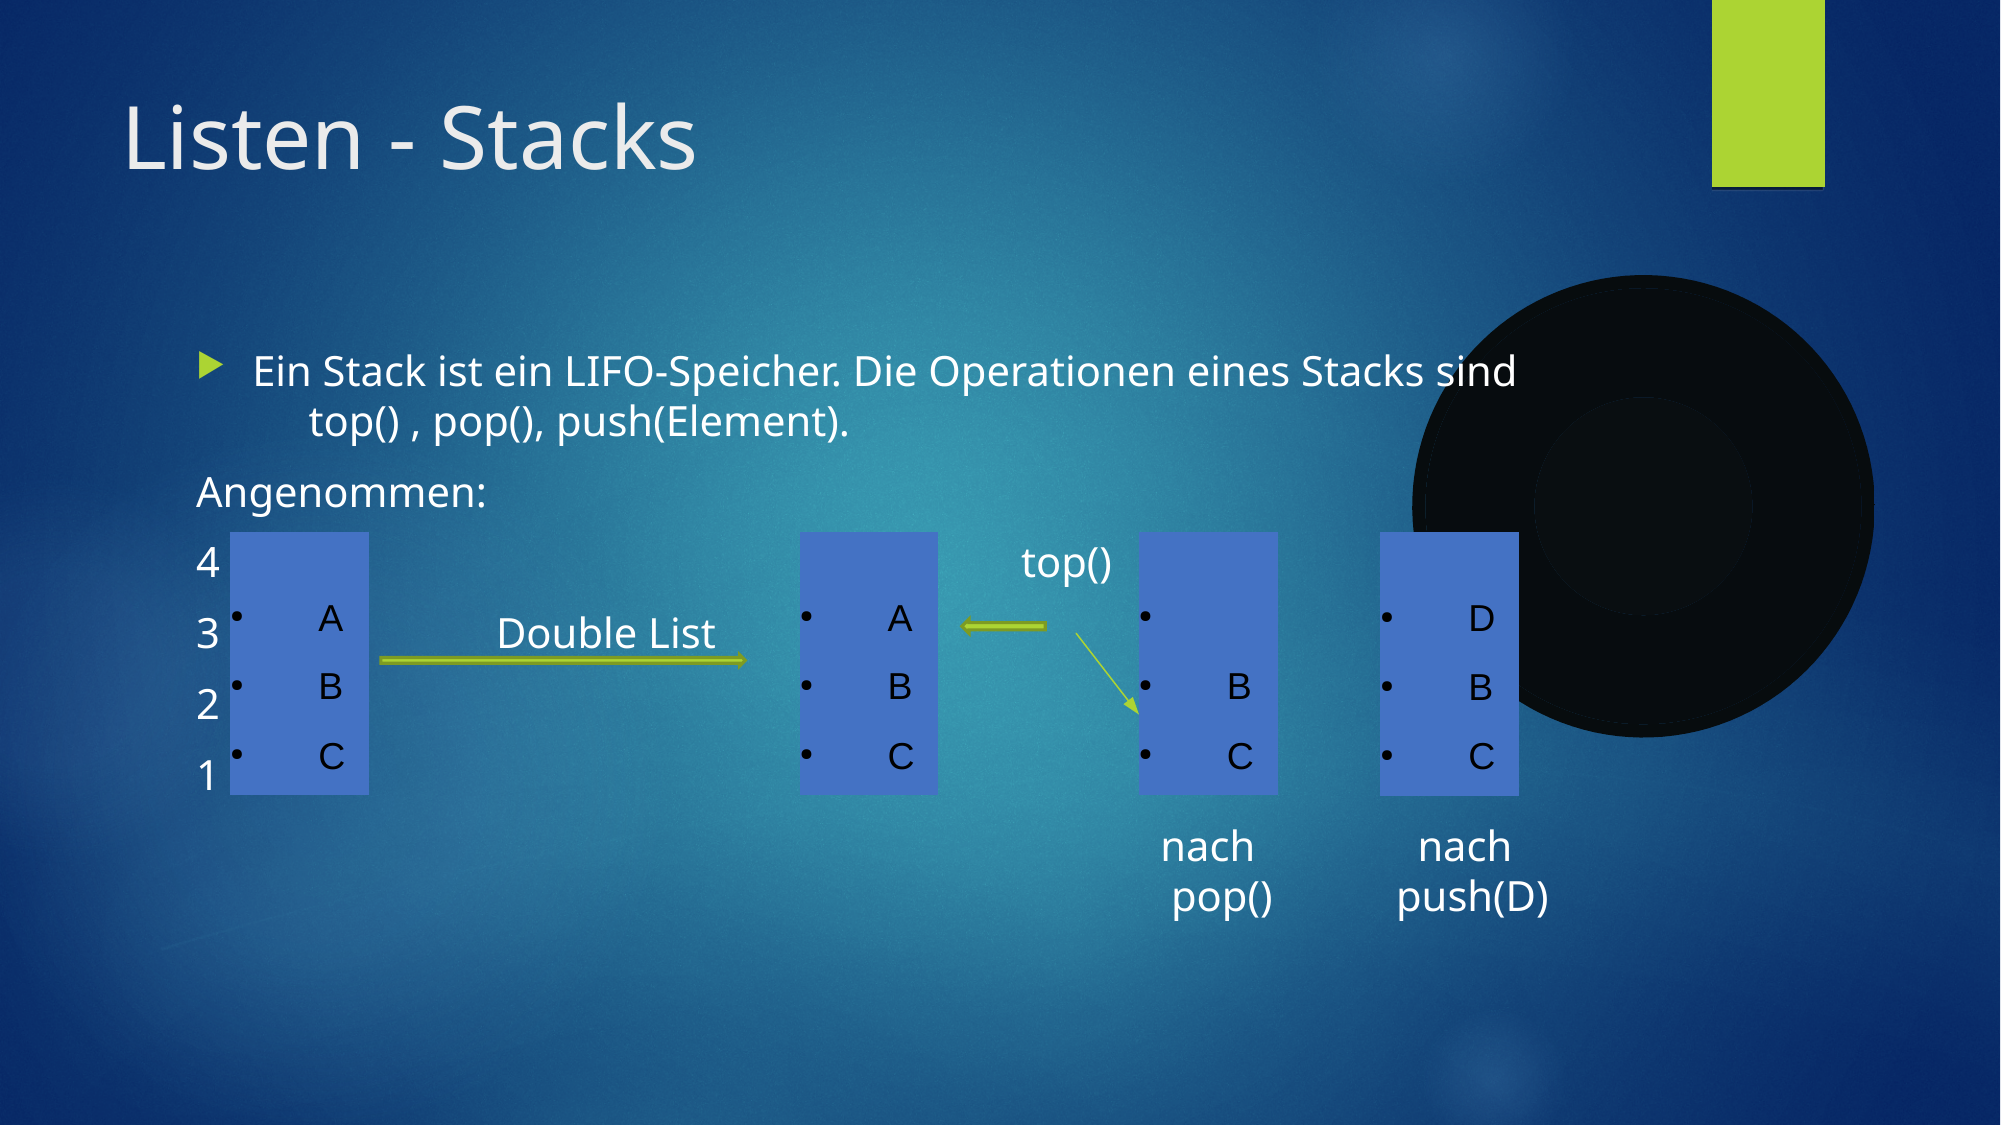

# Listen - Stacks
Ein Stack ist ein LIFO-Speicher. Die Operationen eines Stacks sind top() , pop(), push(Element).
Angenommen:
4 							top()
3				Double List
2
1
									 	 nach 		 nach 															pop() 		push(D)
| |
| --- |
| |
| |
| --- |
| |
| |
| --- |
| |
| |
| --- |
| |
| A |
| --- |
| D |
| A |
| --- |
| D |
| |
| --- |
| D |
| D |
| --- |
| D |
| B |
| --- |
| |
| B |
| --- |
| |
| B |
| --- |
| |
| B |
| --- |
| |
| C |
| --- |
| C |
| --- |
| C |
| --- |
| C |
| --- |